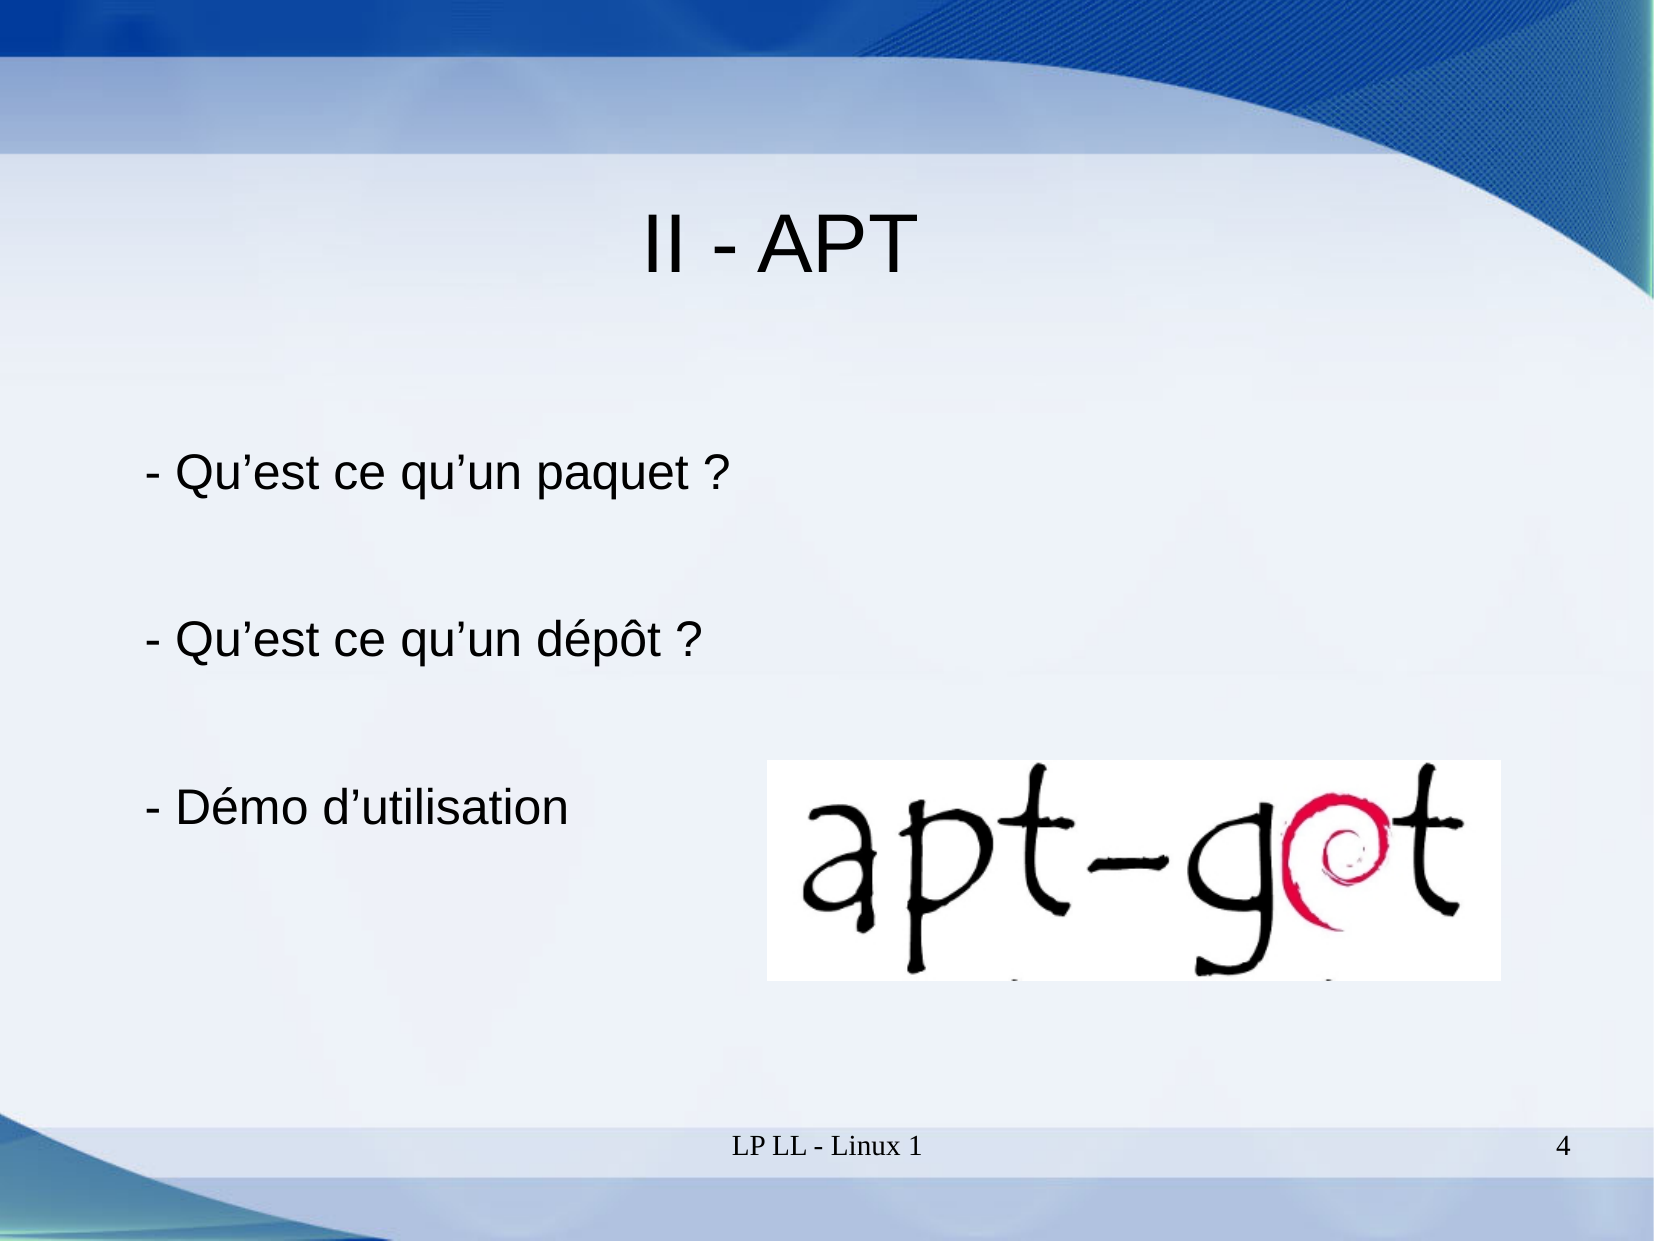

II - APT
- Qu’est ce qu’un paquet ?
- Qu’est ce qu’un dépôt ?
- Démo d’utilisation
LP LL - Linux 1
4